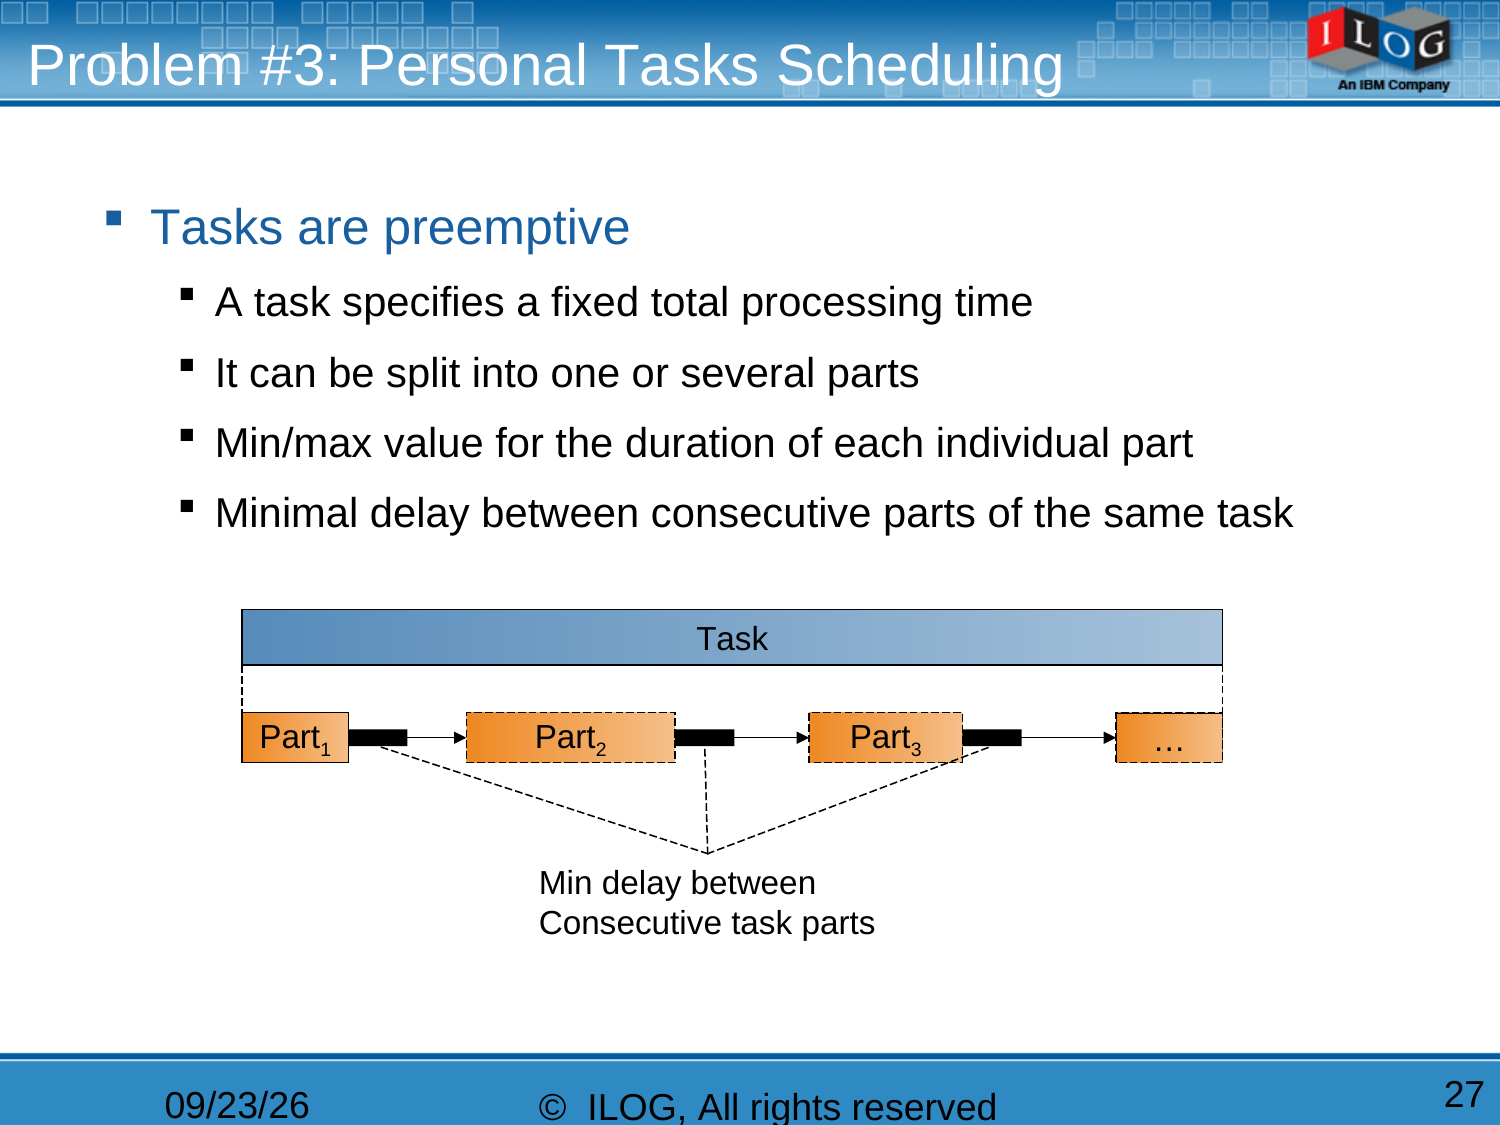

# Problem #3: Personal Tasks Scheduling
Tasks are preemptive
A task specifies a fixed total processing time
It can be split into one or several parts
Min/max value for the duration of each individual part
Minimal delay between consecutive parts of the same task
Task
Part1
Part2
Part3
…
Min delay between
Consecutive task parts
27
© ILOG, All rights reserved